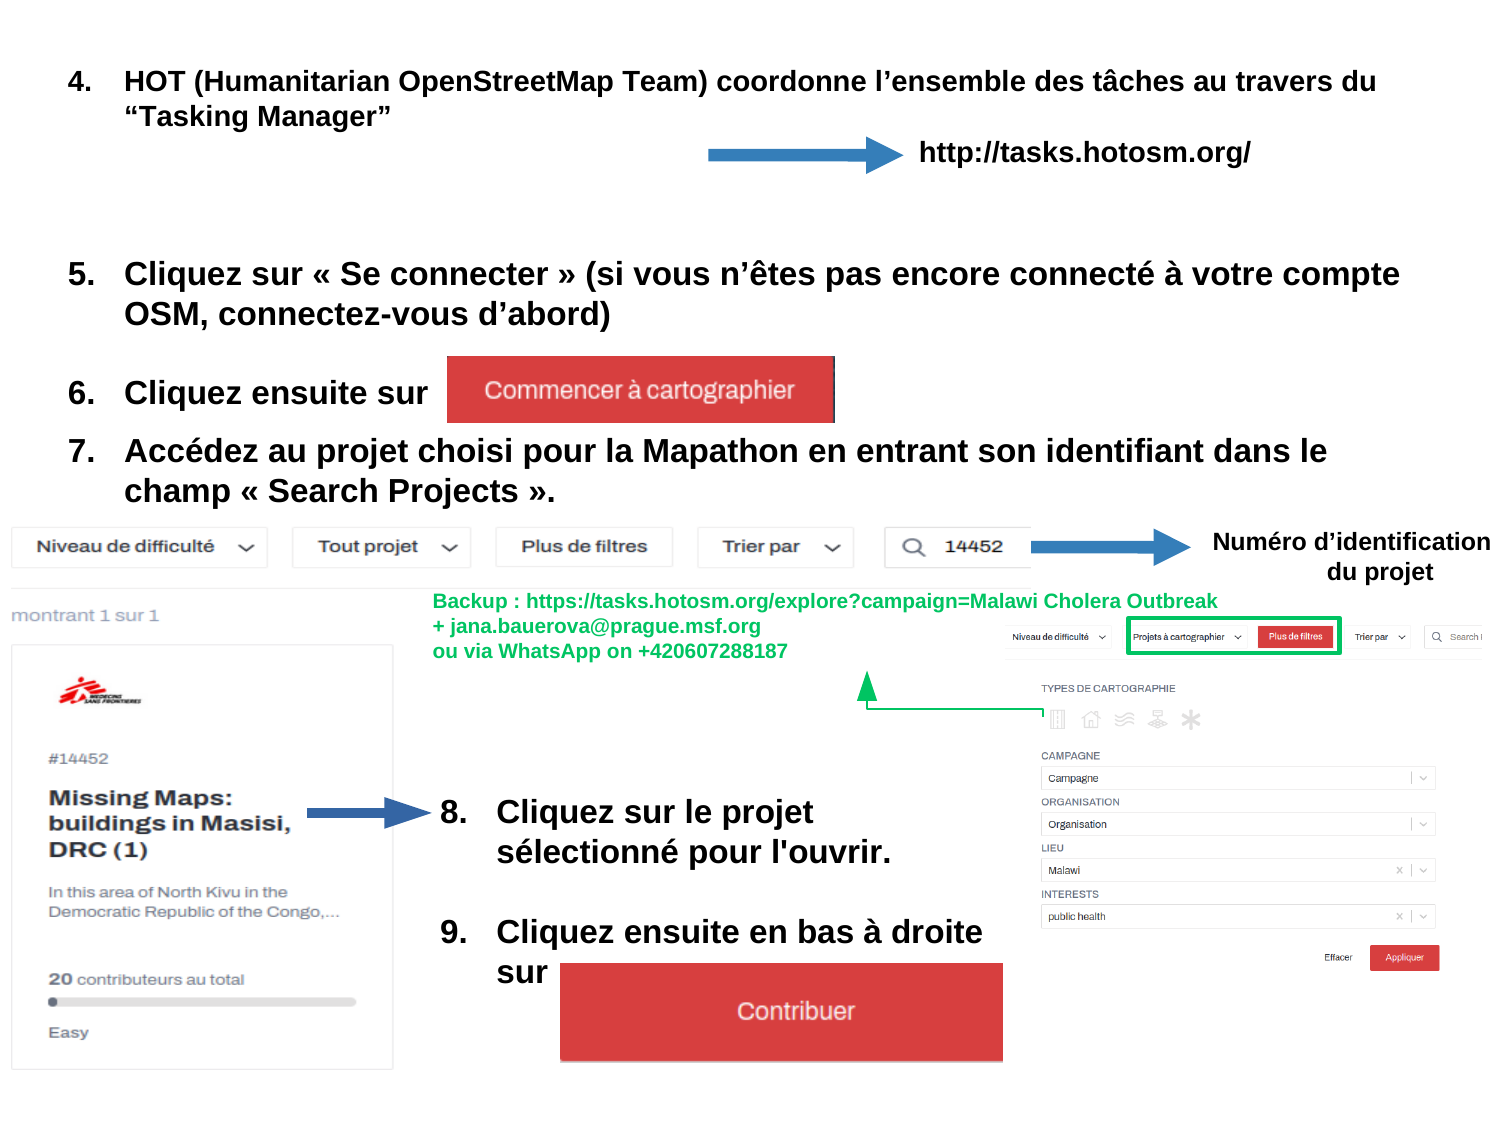

HOT (Humanitarian OpenStreetMap Team) coordonne l’ensemble des tâches au travers du “Tasking Manager”
Cliquez sur « Se connecter » (si vous n’êtes pas encore connecté à votre compte OSM, connectez-vous d’abord)
Cliquez ensuite sur
Accédez au projet choisi pour la Mapathon en entrant son identifiant dans le champ « Search Projects ».
http://tasks.hotosm.org/
Numéro d’identification du projet
Backup : https://tasks.hotosm.org/explore?campaign=Malawi Cholera Outbreak
+ jana.bauerova@prague.msf.org
ou via WhatsApp on +420607288187
Cliquez sur le projet sélectionné pour l'ouvrir.
Cliquez ensuite en bas à droite sur